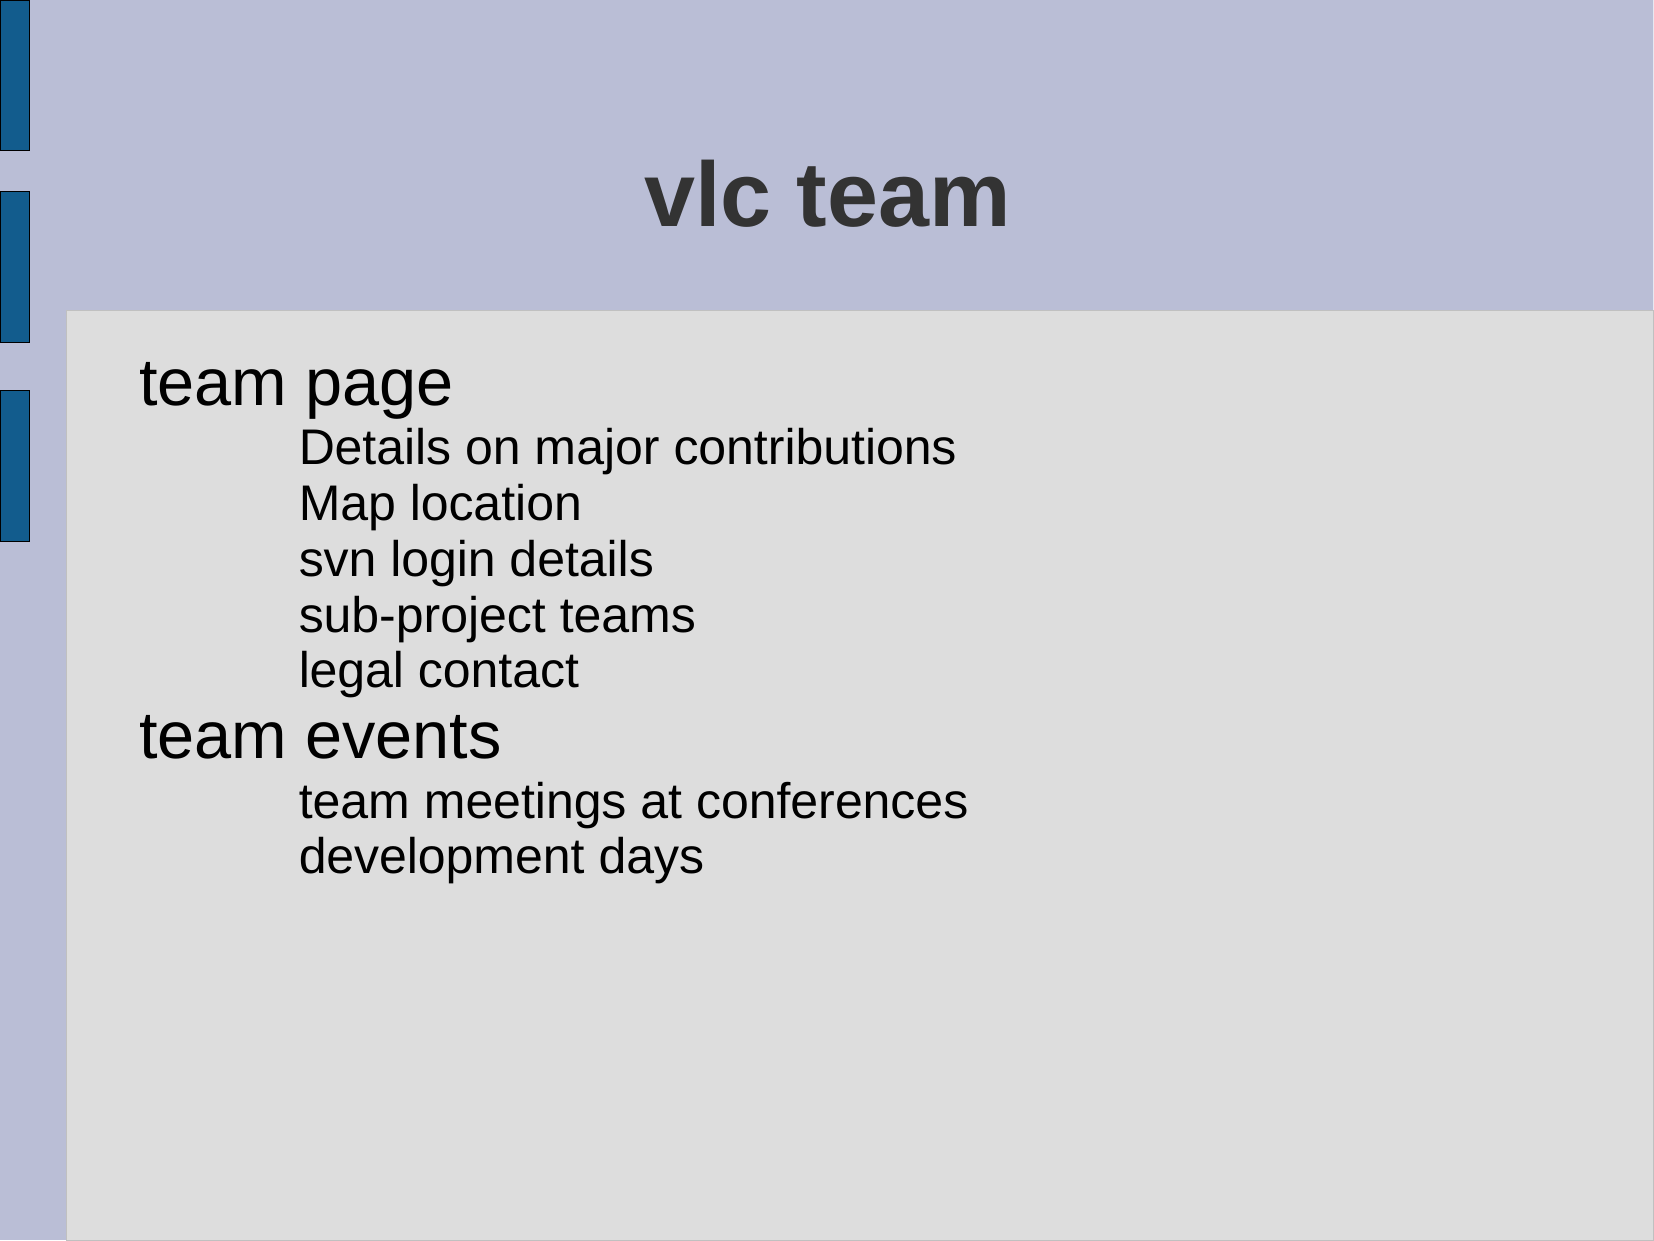

# vlc team
team page
Details on major contributions
Map location
svn login details
sub-project teams
legal contact
team events
team meetings at conferences
development days